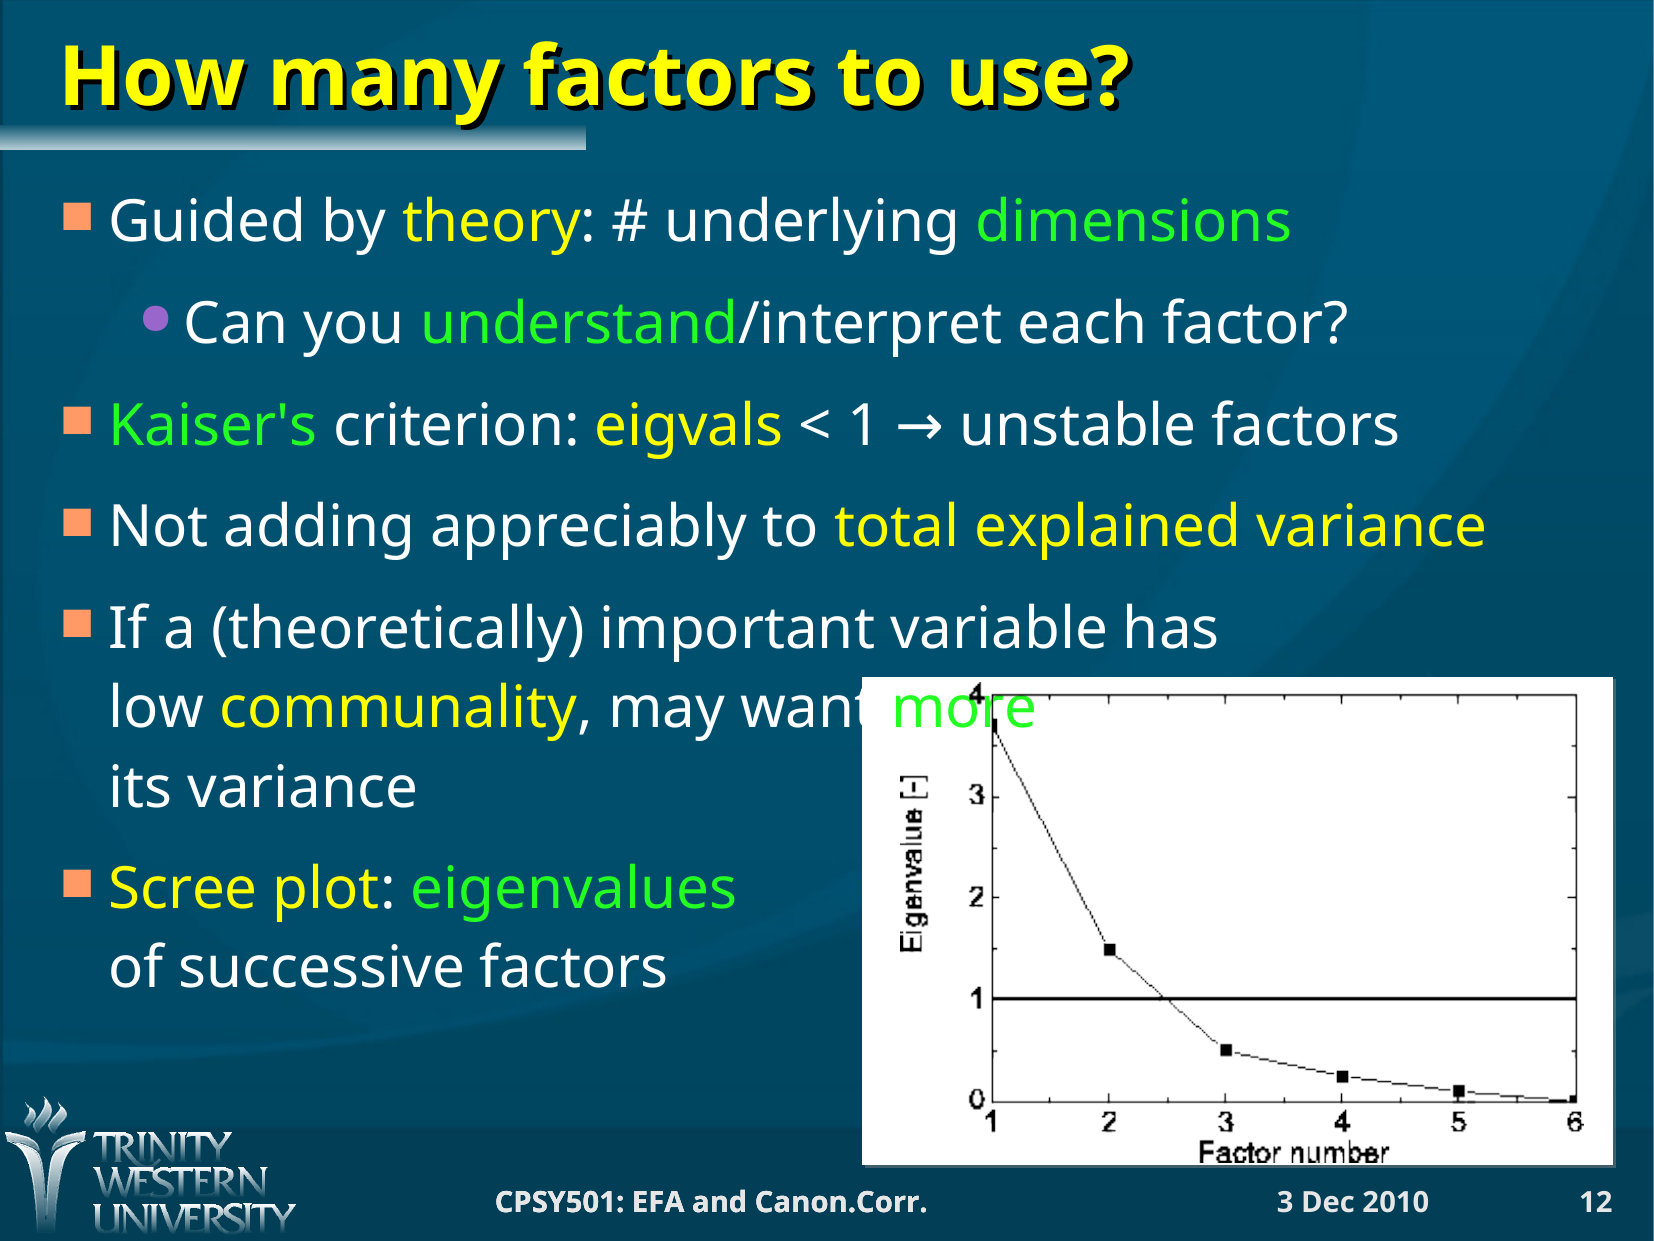

# How many factors to use?
Guided by theory: # underlying dimensions
Can you understand/interpret each factor?
Kaiser's criterion: eigvals < 1 → unstable factors
Not adding appreciably to total explained variance
If a (theoretically) important variable has
low communality, may want more factors to capture its variance
Scree plot: eigenvalues
of successive factors
CPSY501: EFA and Canon.Corr.
3 Dec 2010
12